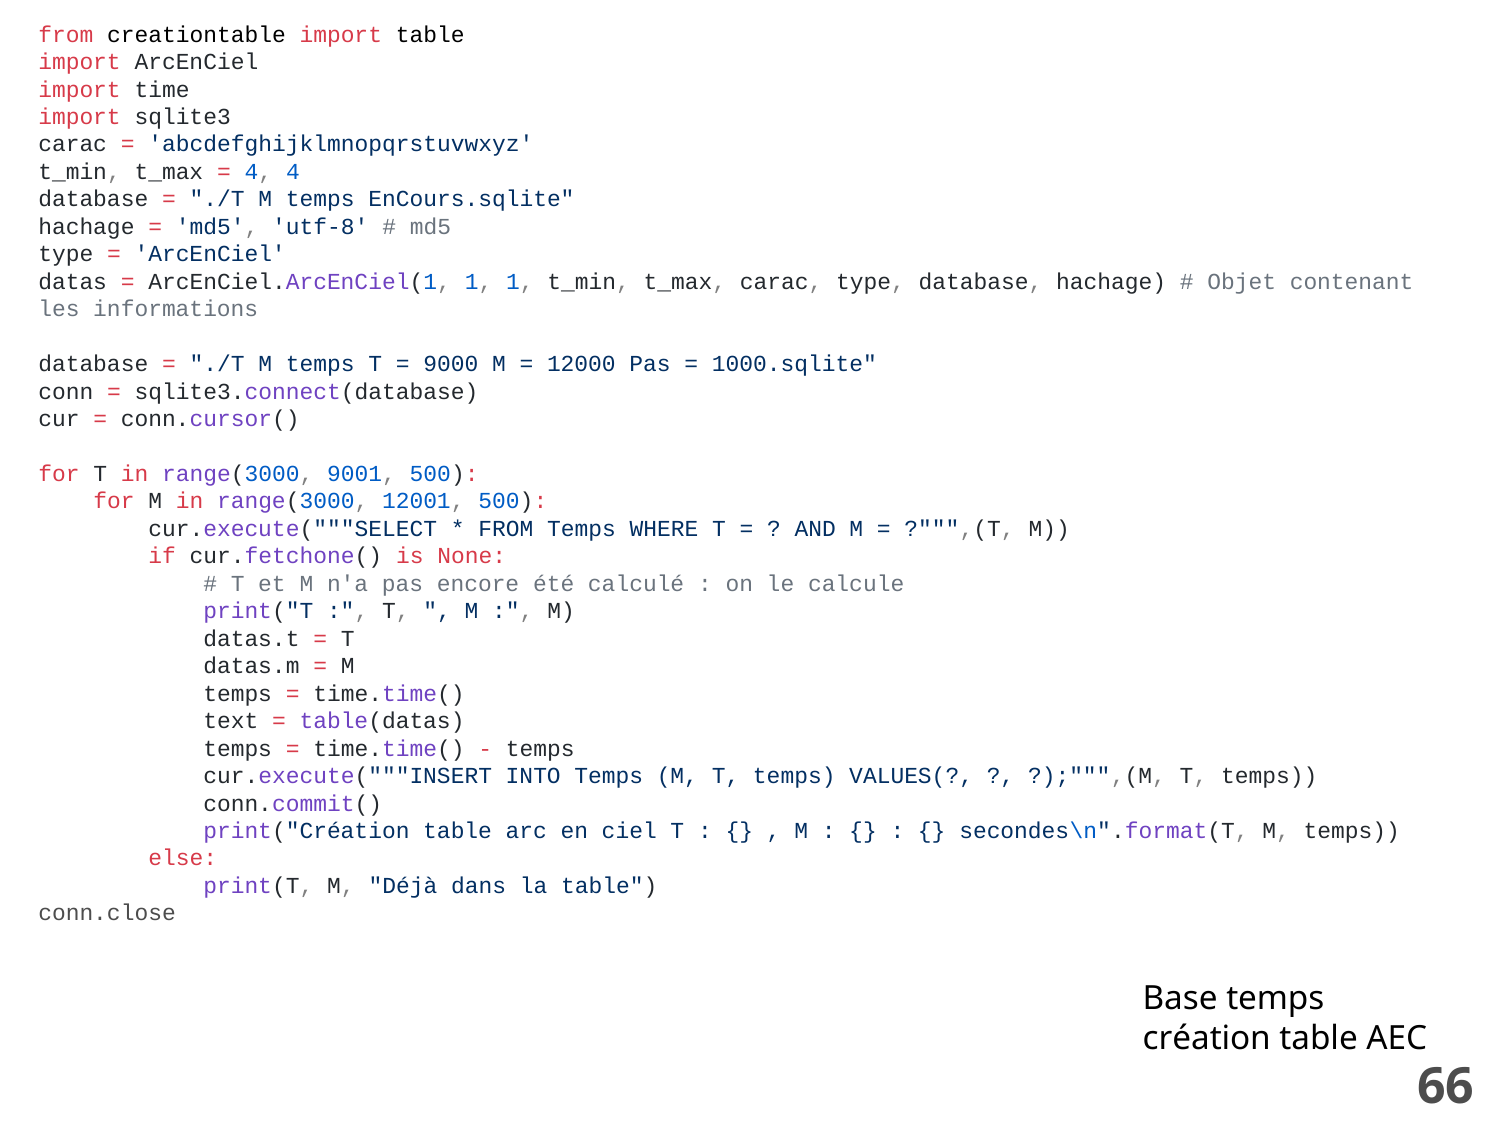

from creationtable import table
import ArcEnCiel
import time
import sqlite3
carac = 'abcdefghijklmnopqrstuvwxyz'
t_min, t_max = 4, 4
database = "./T M temps EnCours.sqlite"
hachage = 'md5', 'utf-8' # md5
type = 'ArcEnCiel'
datas = ArcEnCiel.ArcEnCiel(1, 1, 1, t_min, t_max, carac, type, database, hachage) # Objet contenant les informations
database = "./T M temps T = 9000 M = 12000 Pas = 1000.sqlite"
conn = sqlite3.connect(database)
cur = conn.cursor()
for T in range(3000, 9001, 500):
 for M in range(3000, 12001, 500):
 cur.execute("""SELECT * FROM Temps WHERE T = ? AND M = ?""",(T, M))
 if cur.fetchone() is None:
 # T et M n'a pas encore été calculé : on le calcule
 print("T :", T, ", M :", M)
 datas.t = T
 datas.m = M
 temps = time.time()
 text = table(datas)
 temps = time.time() - temps
 cur.execute("""INSERT INTO Temps (M, T, temps) VALUES(?, ?, ?);""",(M, T, temps))
 conn.commit()
 print("Création table arc en ciel T : {} , M : {} : {} secondes\n".format(T, M, temps))
 else:
 print(T, M, "Déjà dans la table")
conn.close
Base temps création table AEC